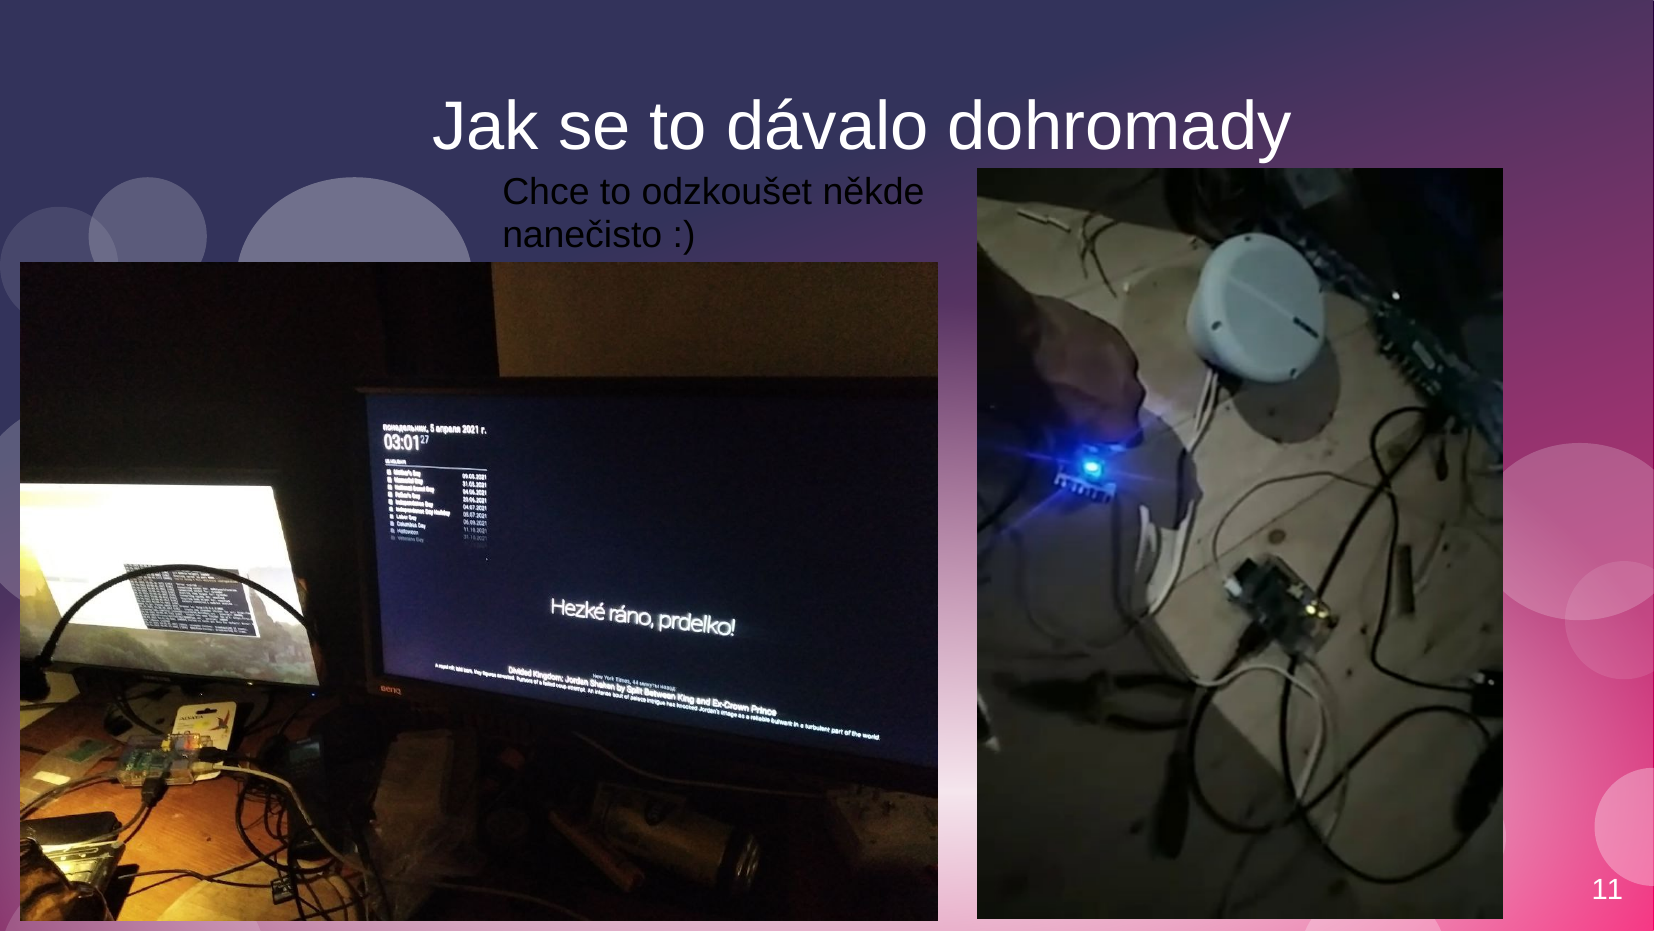

# Jak se to dávalo dohromady
Chce to odzkoušet někde nanečisto :)